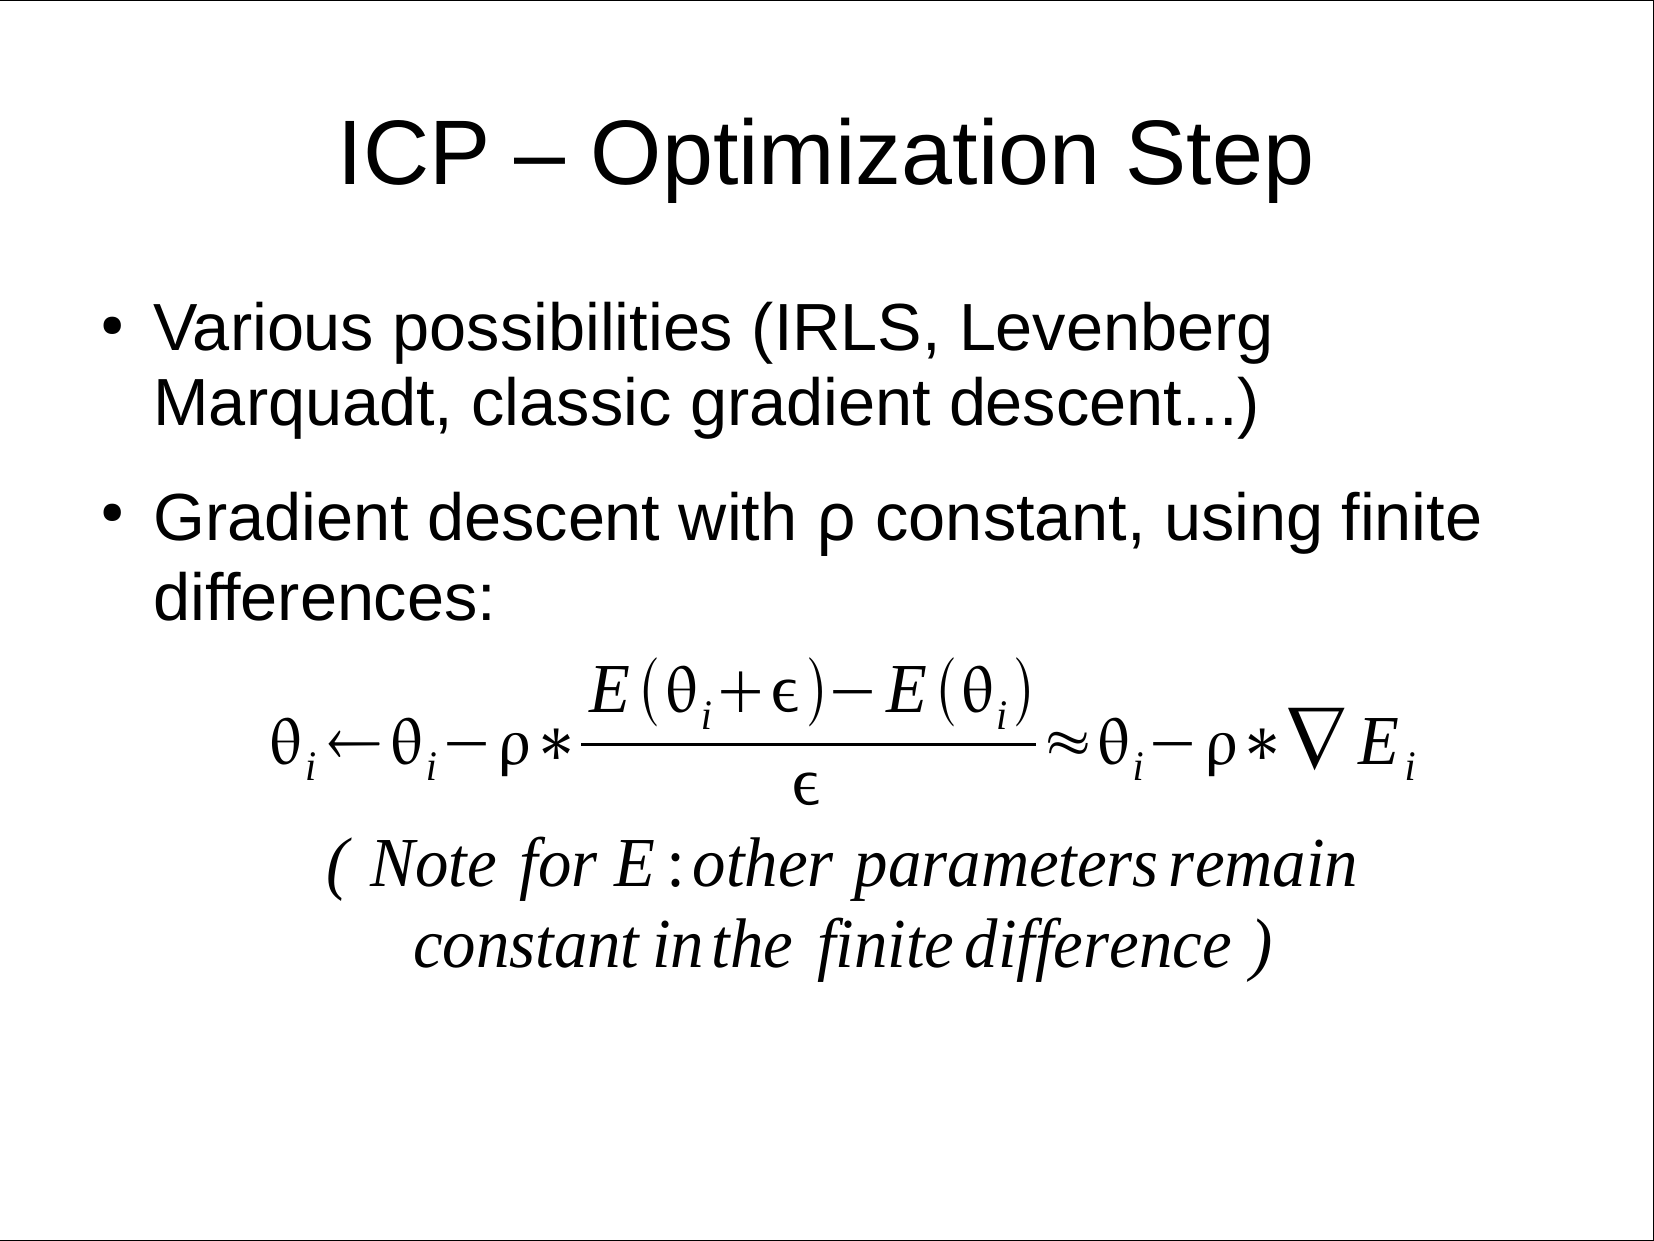

# ICP – Optimization Step
Various possibilities (IRLS, Levenberg Marquadt, classic gradient descent...)
Gradient descent with ρ constant, using finite differences: